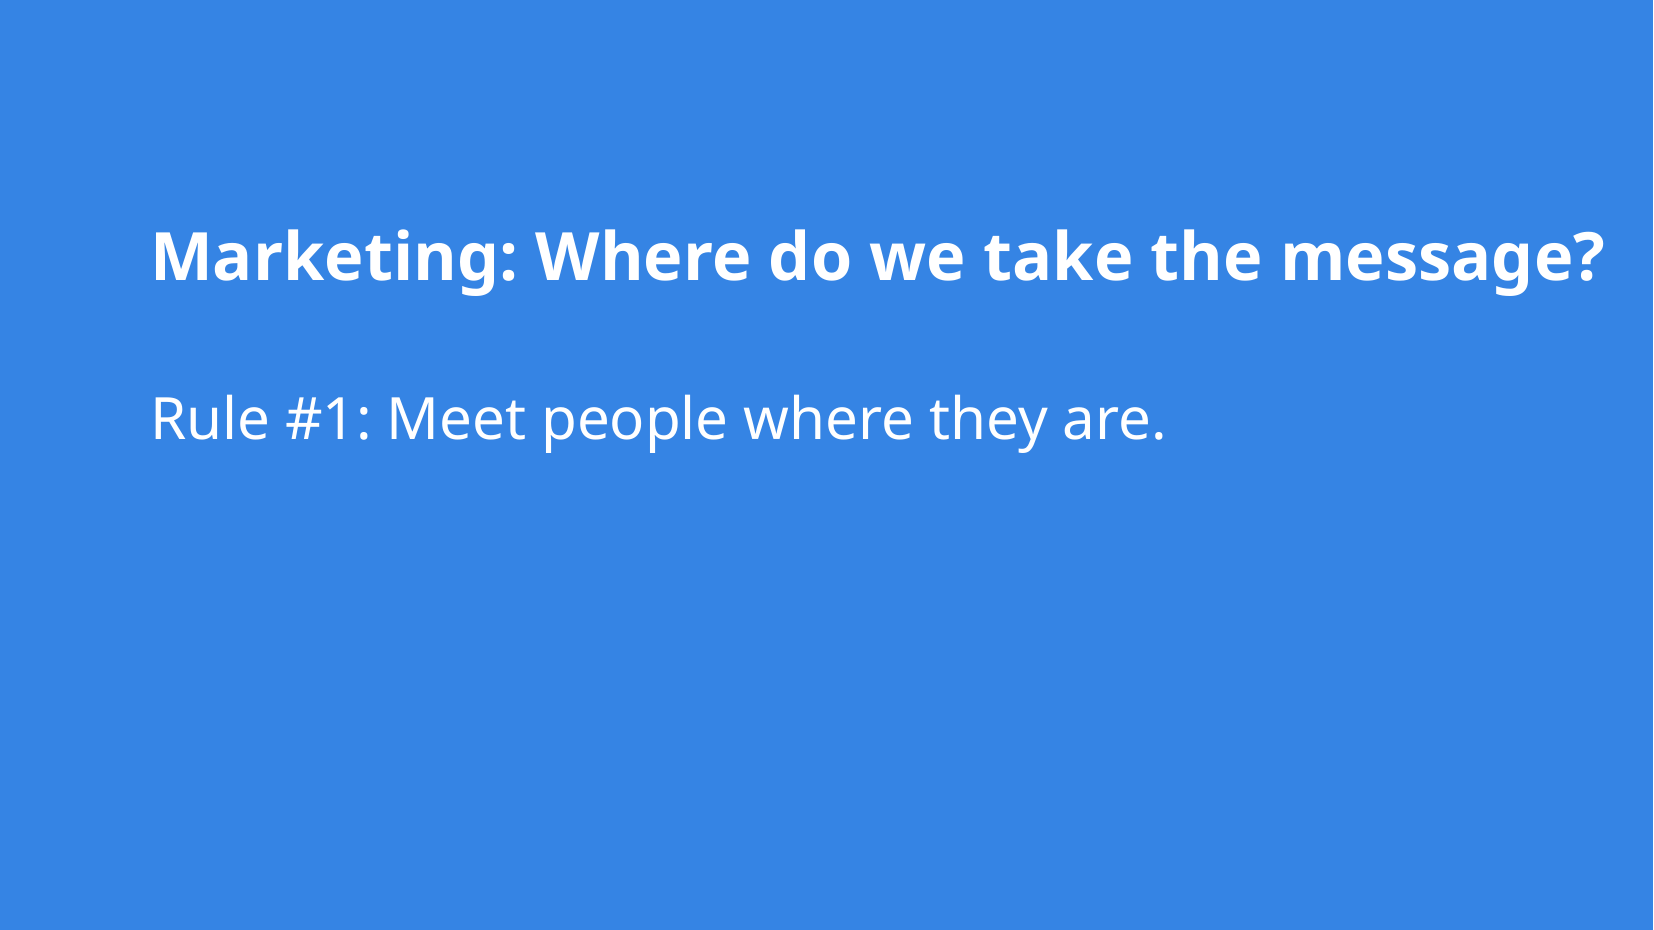

# Marketing: Where do we take the message?
Rule #1: Meet people where they are.